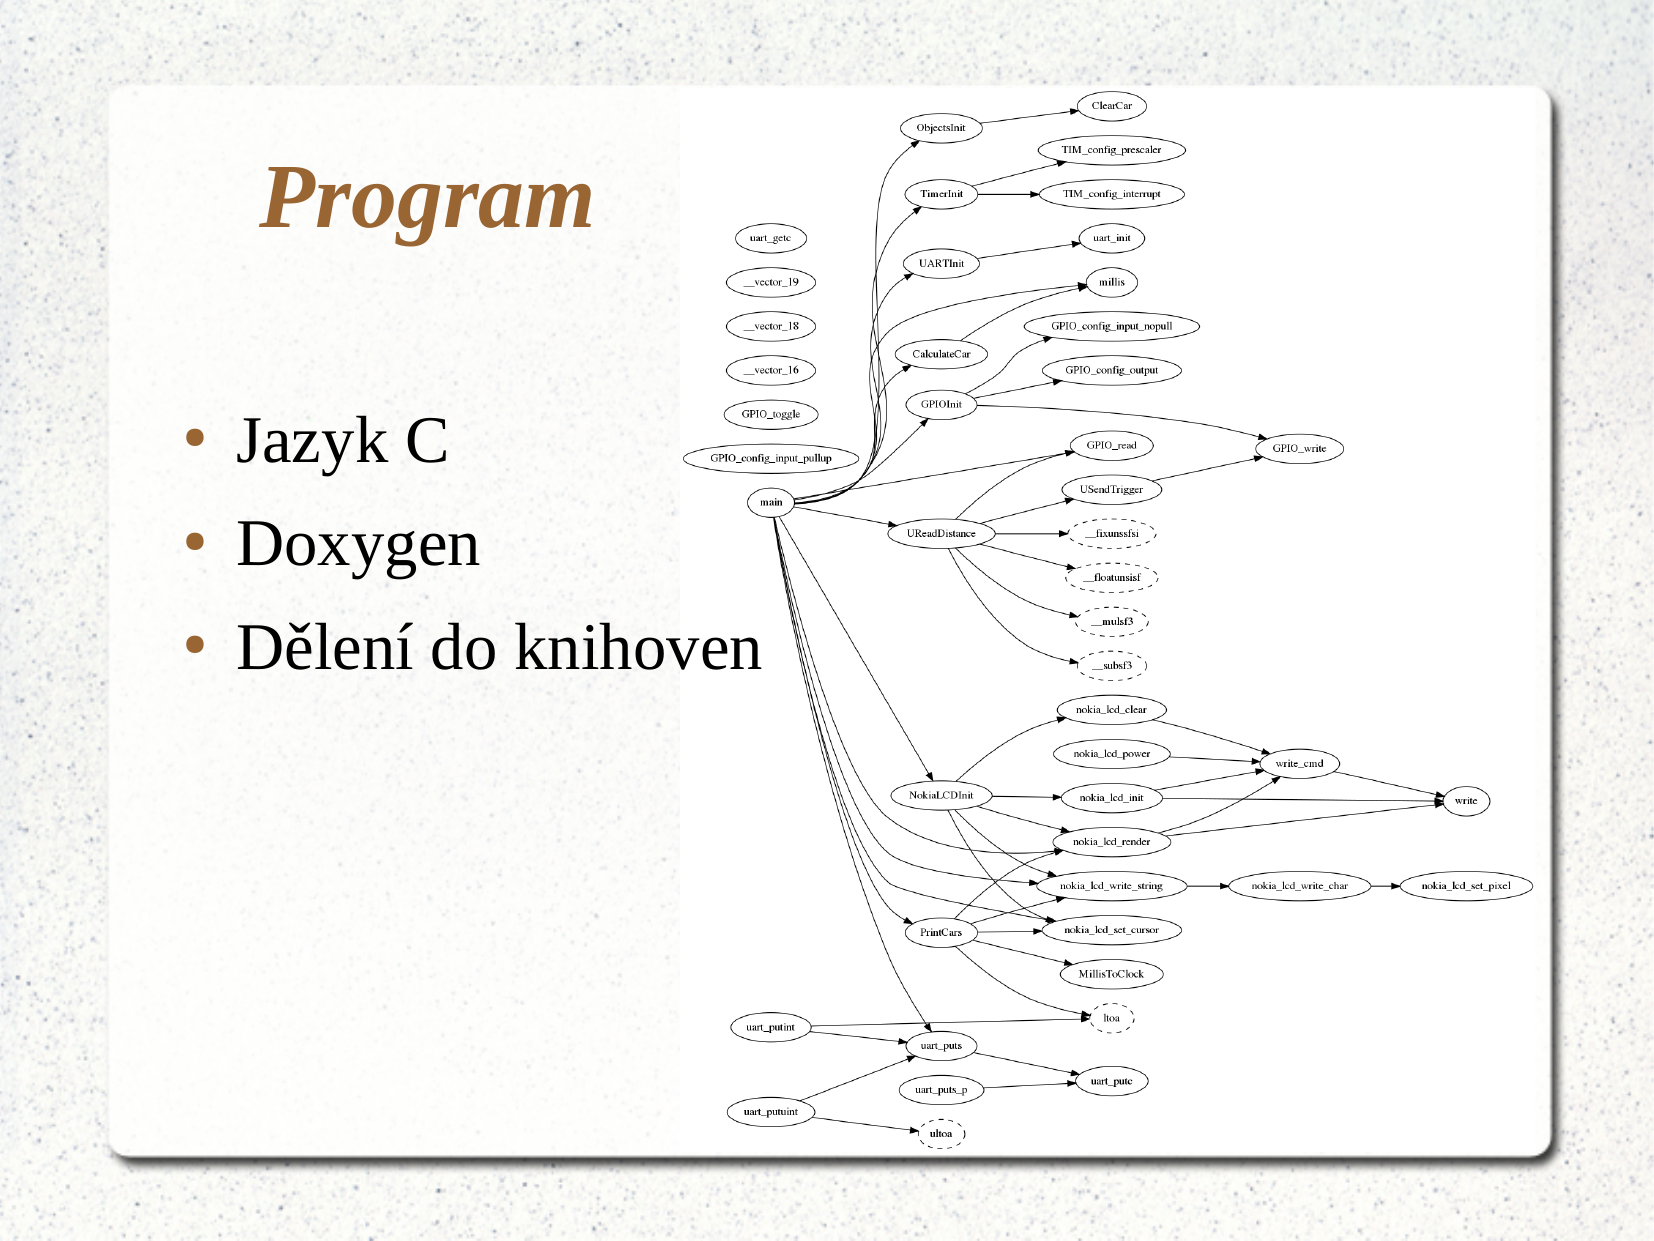

# Program
Jazyk C
Doxygen
Dělení do knihoven